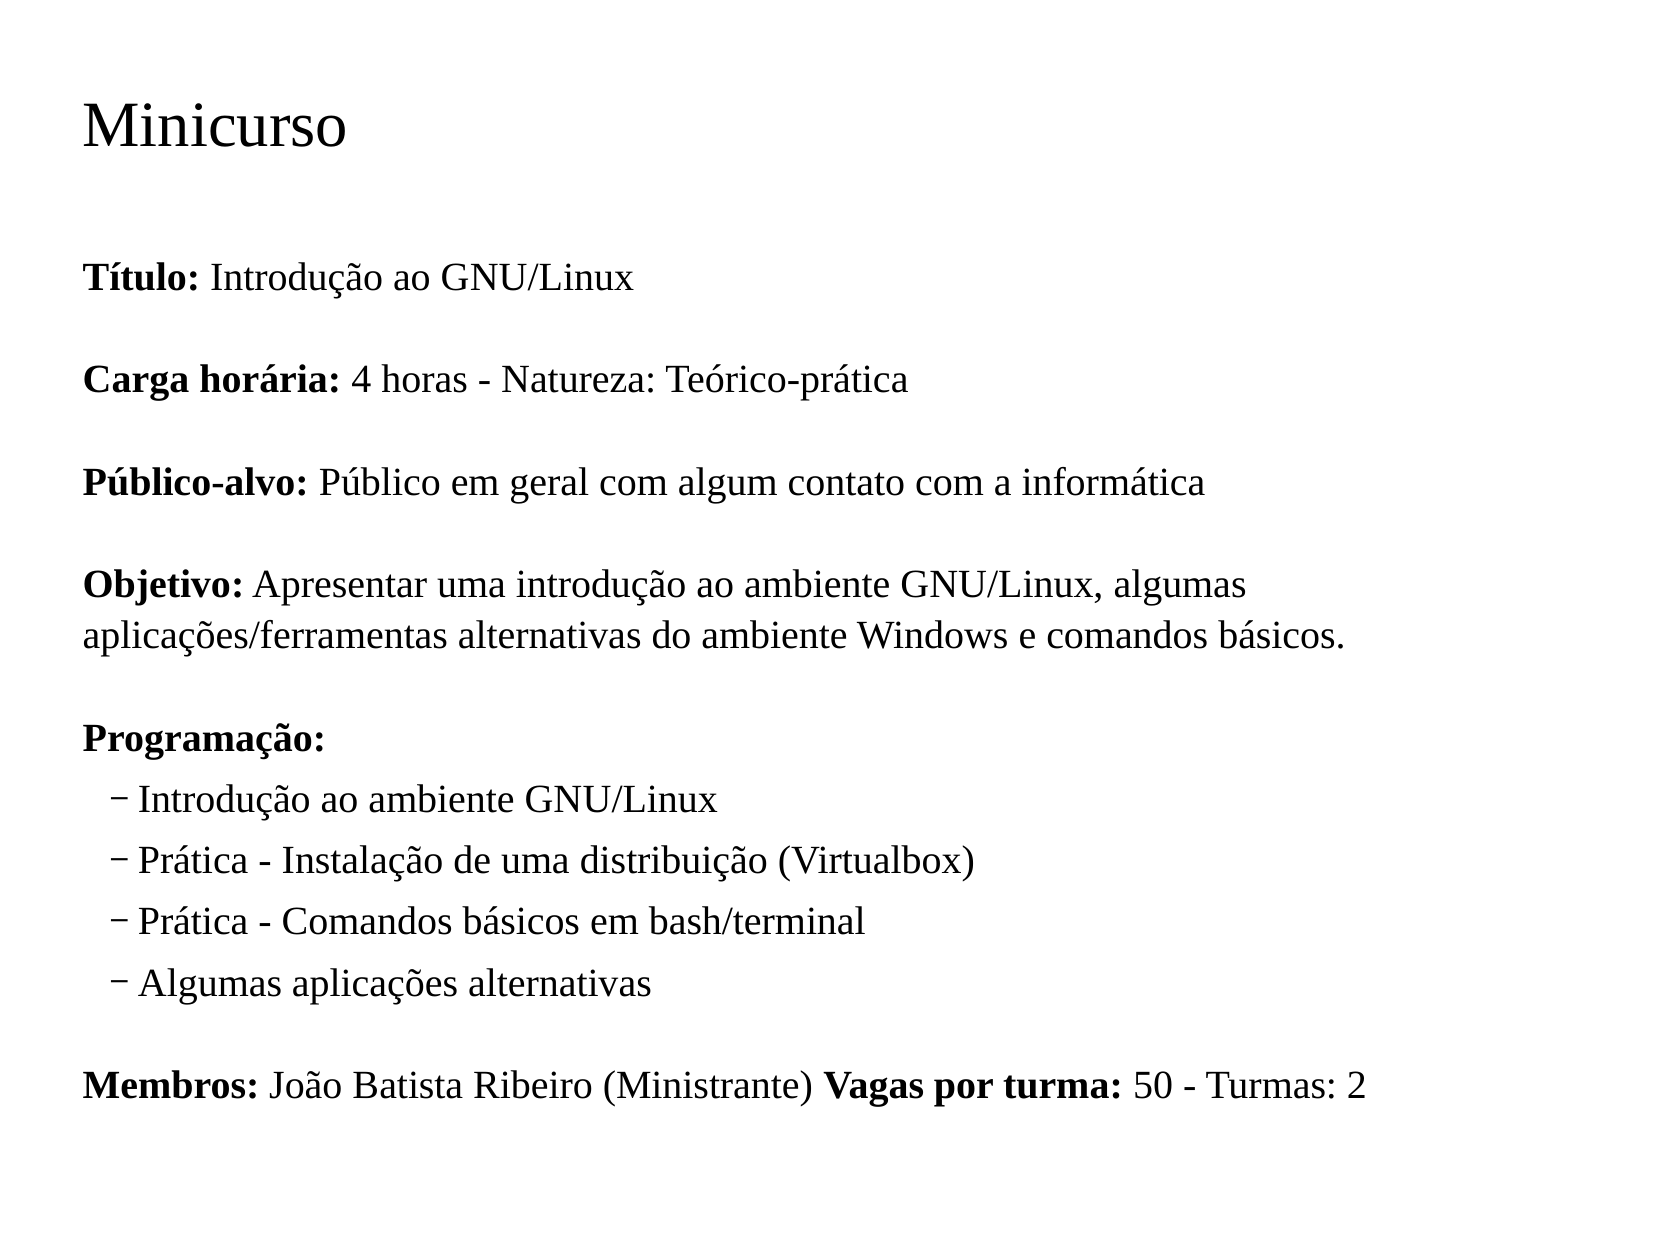

# Minicurso
Título: Introdução ao GNU/Linux
Carga horária: 4 horas - Natureza: Teórico-prática
Público-alvo: Público em geral com algum contato com a informática
Objetivo: Apresentar uma introdução ao ambiente GNU/Linux, algumas aplicações/ferramentas alternativas do ambiente Windows e comandos básicos.
Programação:
 Introdução ao ambiente GNU/Linux
 Prática - Instalação de uma distribuição (Virtualbox)
 Prática - Comandos básicos em bash/terminal
 Algumas aplicações alternativas
Membros: João Batista Ribeiro (Ministrante) Vagas por turma: 50 - Turmas: 2